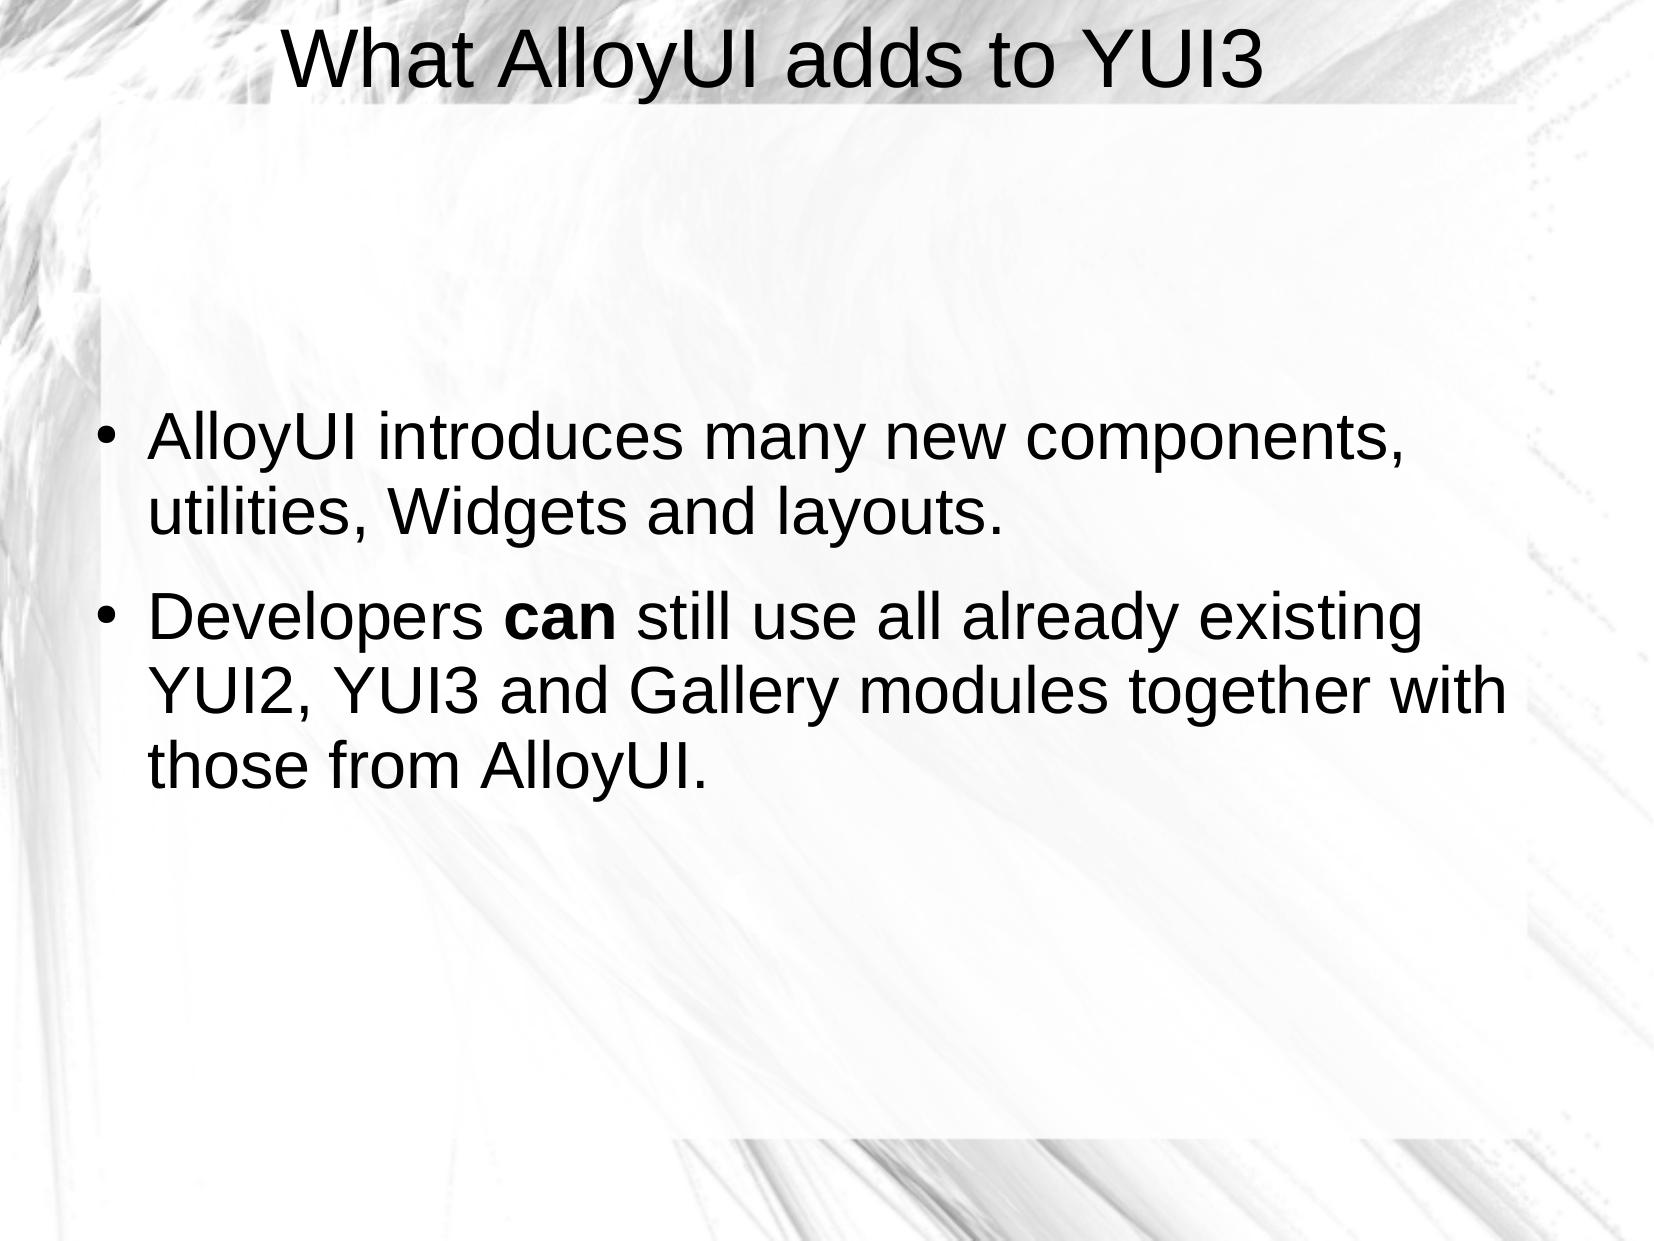

# What AlloyUI adds to YUI3
AlloyUI introduces many new components, utilities, Widgets and layouts.
Developers can still use all already existing YUI2, YUI3 and Gallery modules together with those from AlloyUI.